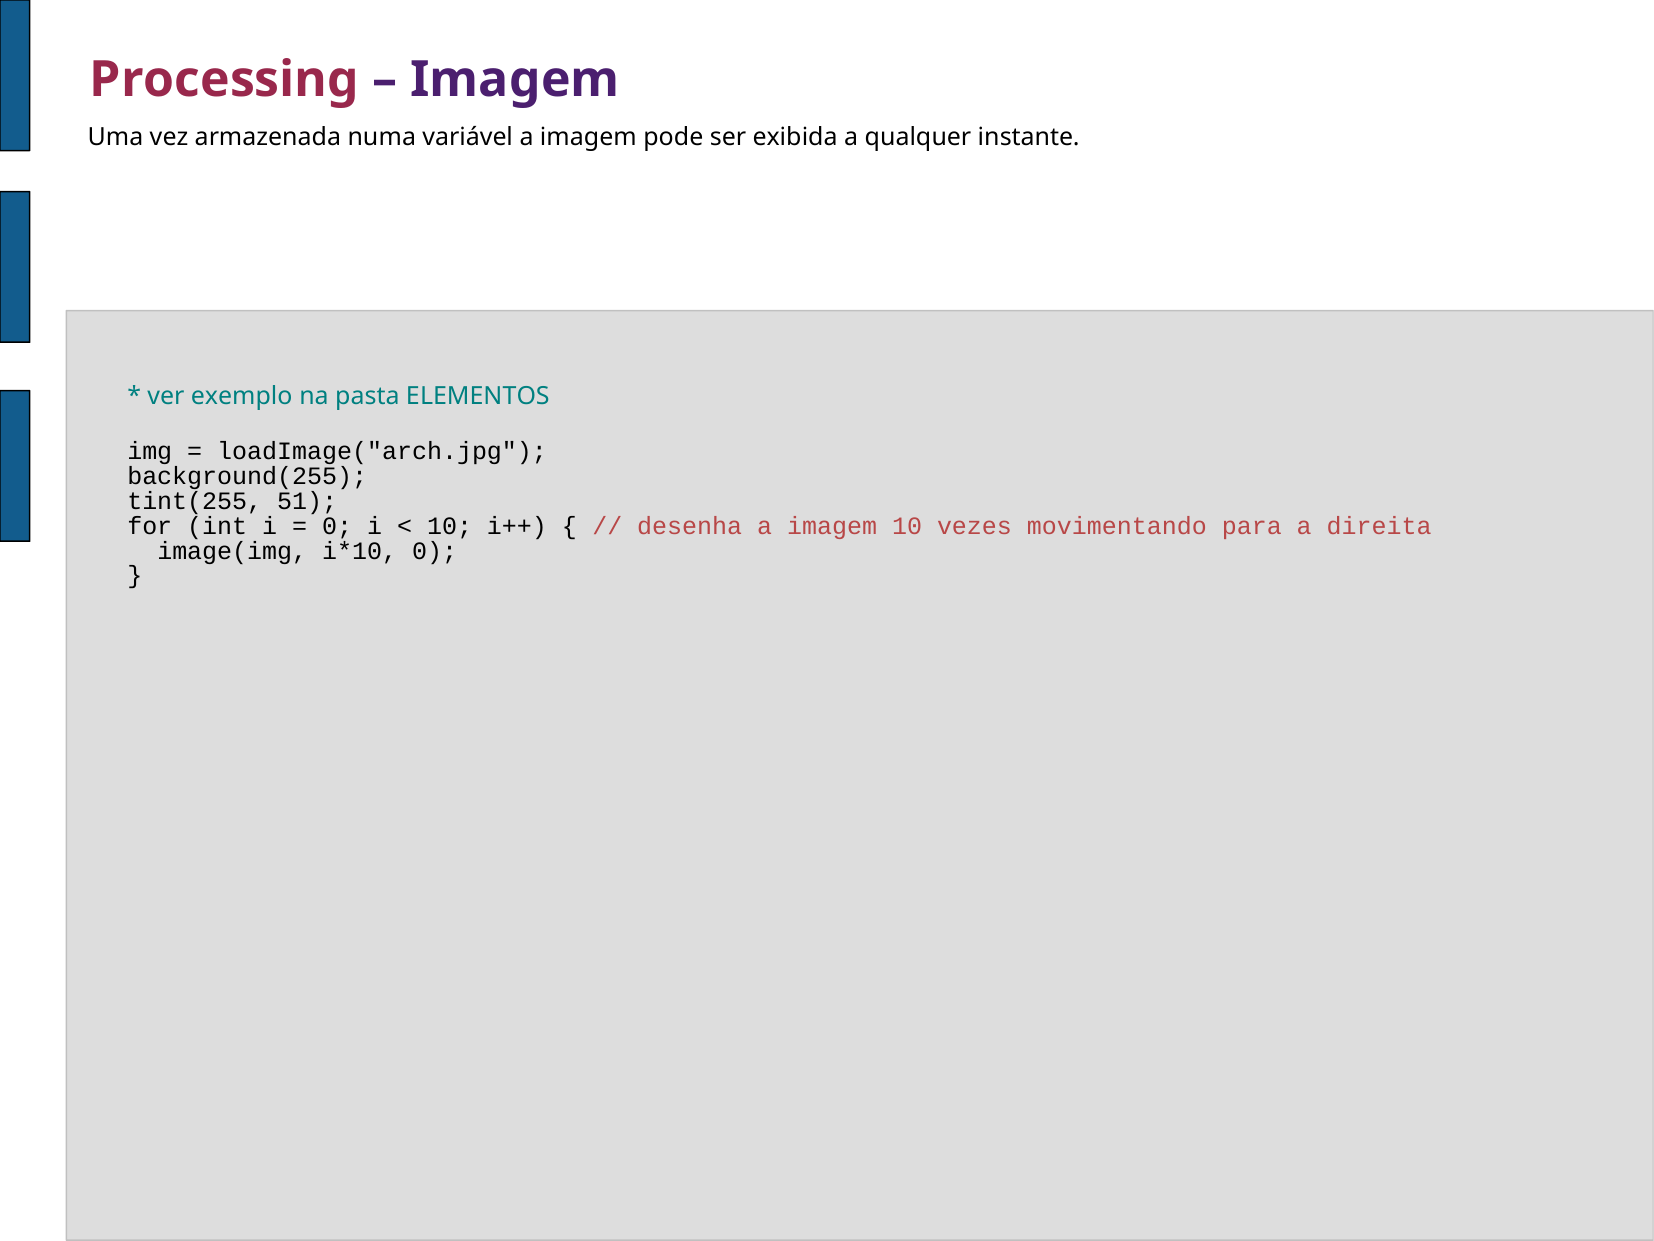

Processing – Imagem
Uma vez armazenada numa variável a imagem pode ser exibida a qualquer instante.
* ver exemplo na pasta ELEMENTOS
img = loadImage("arch.jpg");
background(255);
tint(255, 51);
for (int i = 0; i < 10; i++) { // desenha a imagem 10 vezes movimentando para a direita
 image(img, i*10, 0);
}